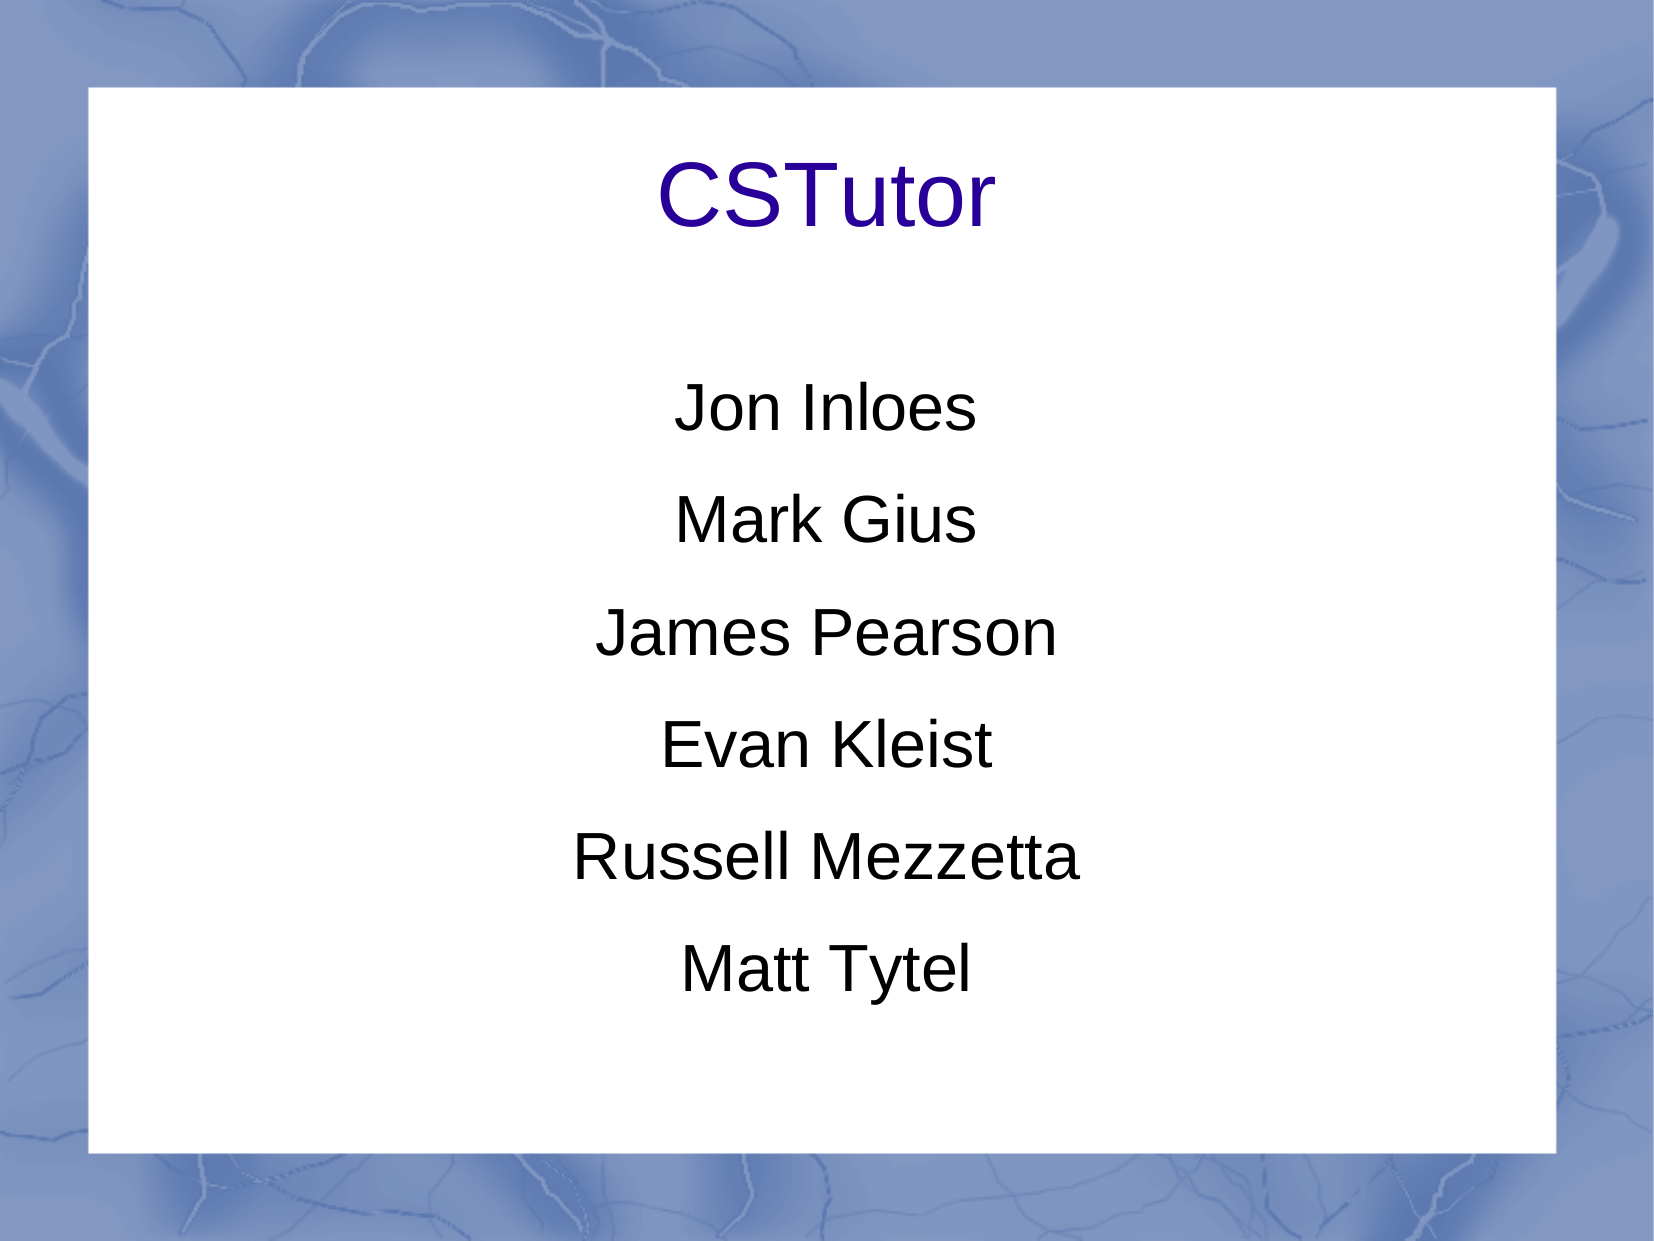

# CSTutor
Jon Inloes
Mark Gius
James Pearson
Evan Kleist
Russell Mezzetta
Matt Tytel